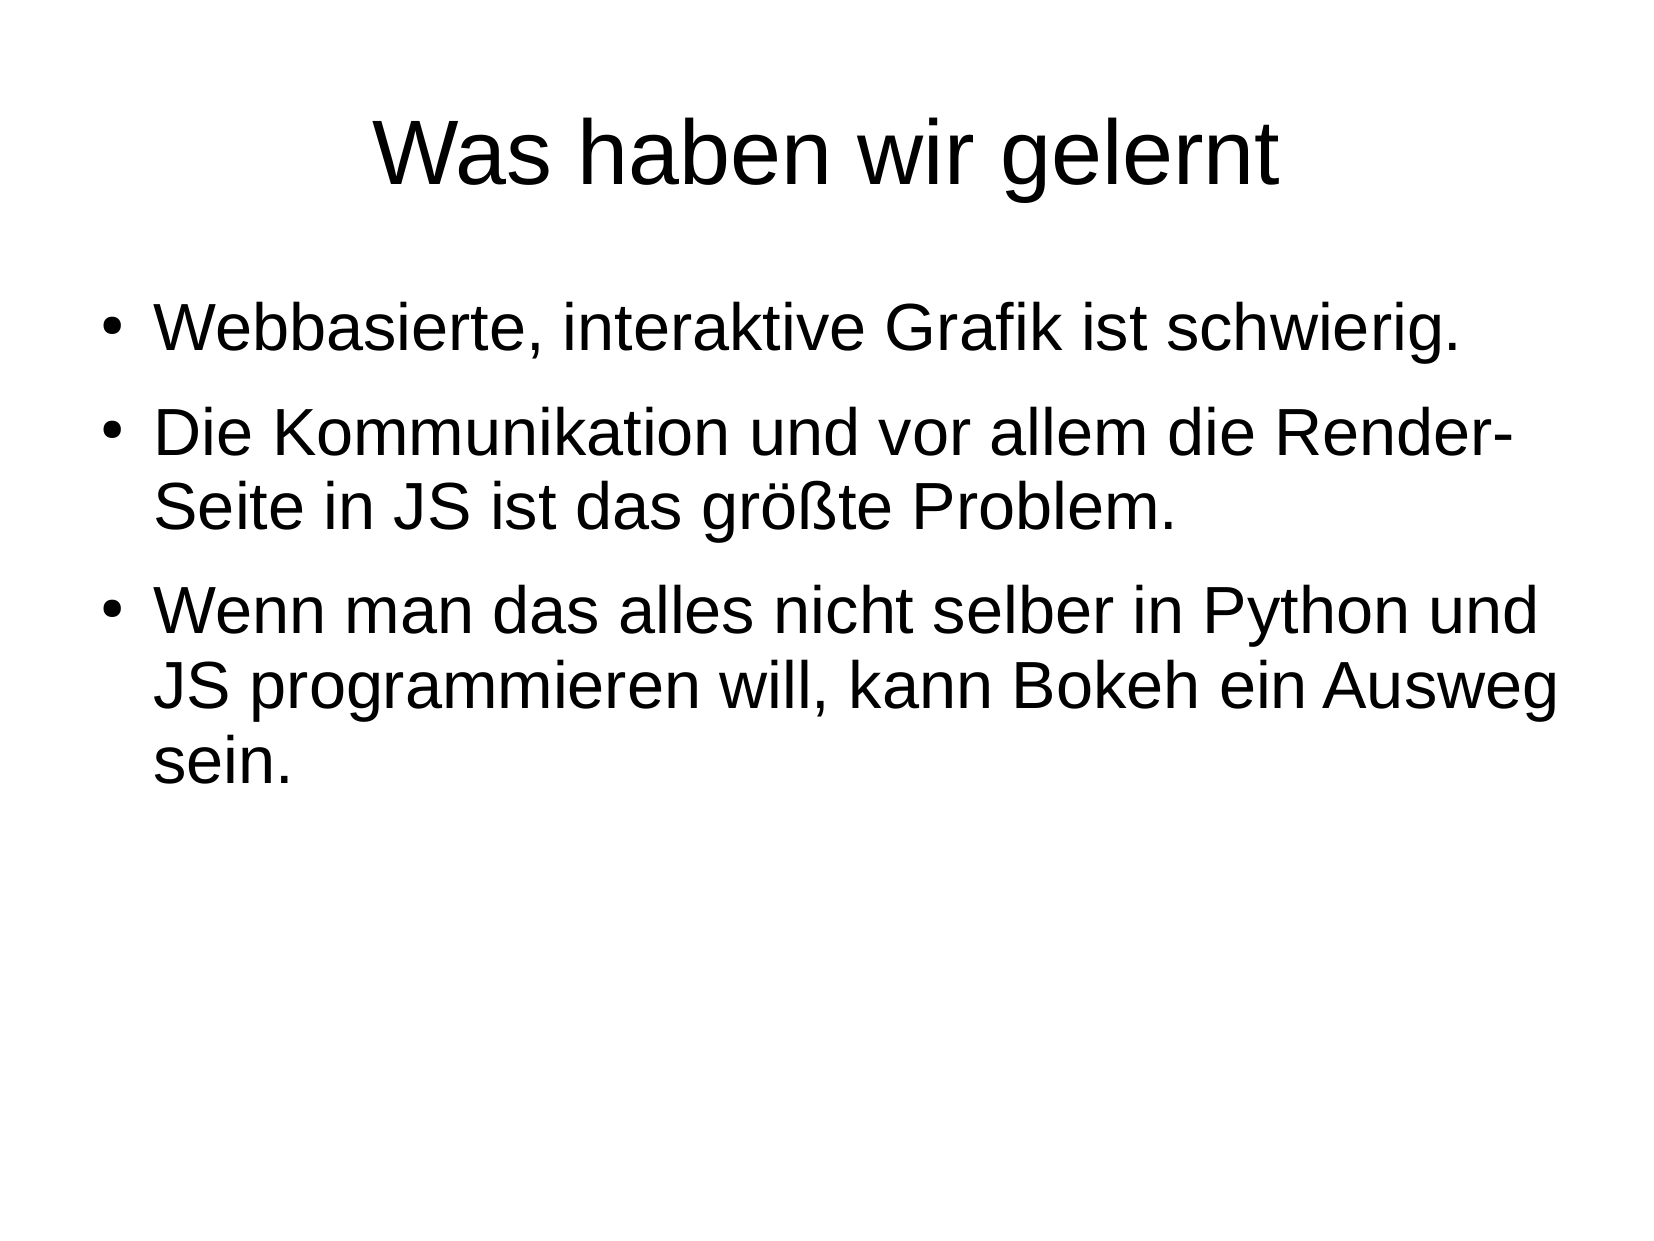

# Was haben wir gelernt
Webbasierte, interaktive Grafik ist schwierig.
Die Kommunikation und vor allem die Render-Seite in JS ist das größte Problem.
Wenn man das alles nicht selber in Python und JS programmieren will, kann Bokeh ein Ausweg sein.